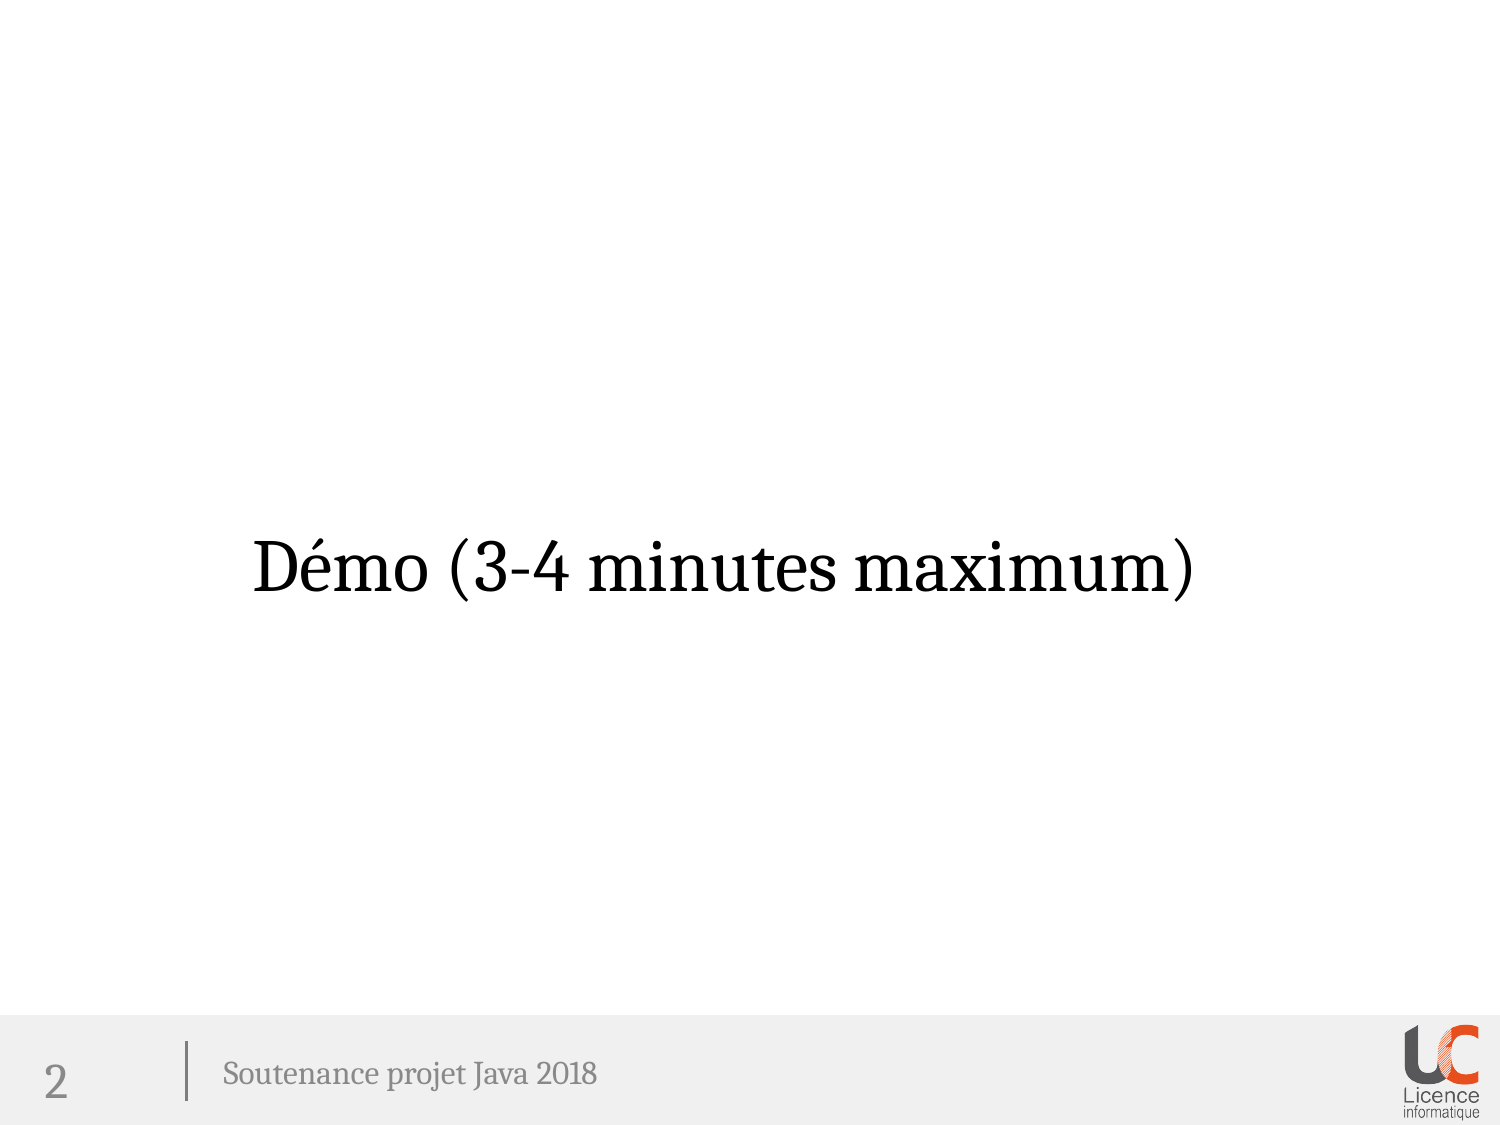

Démo (3-4 minutes maximum)
Soutenance projet Java 2018